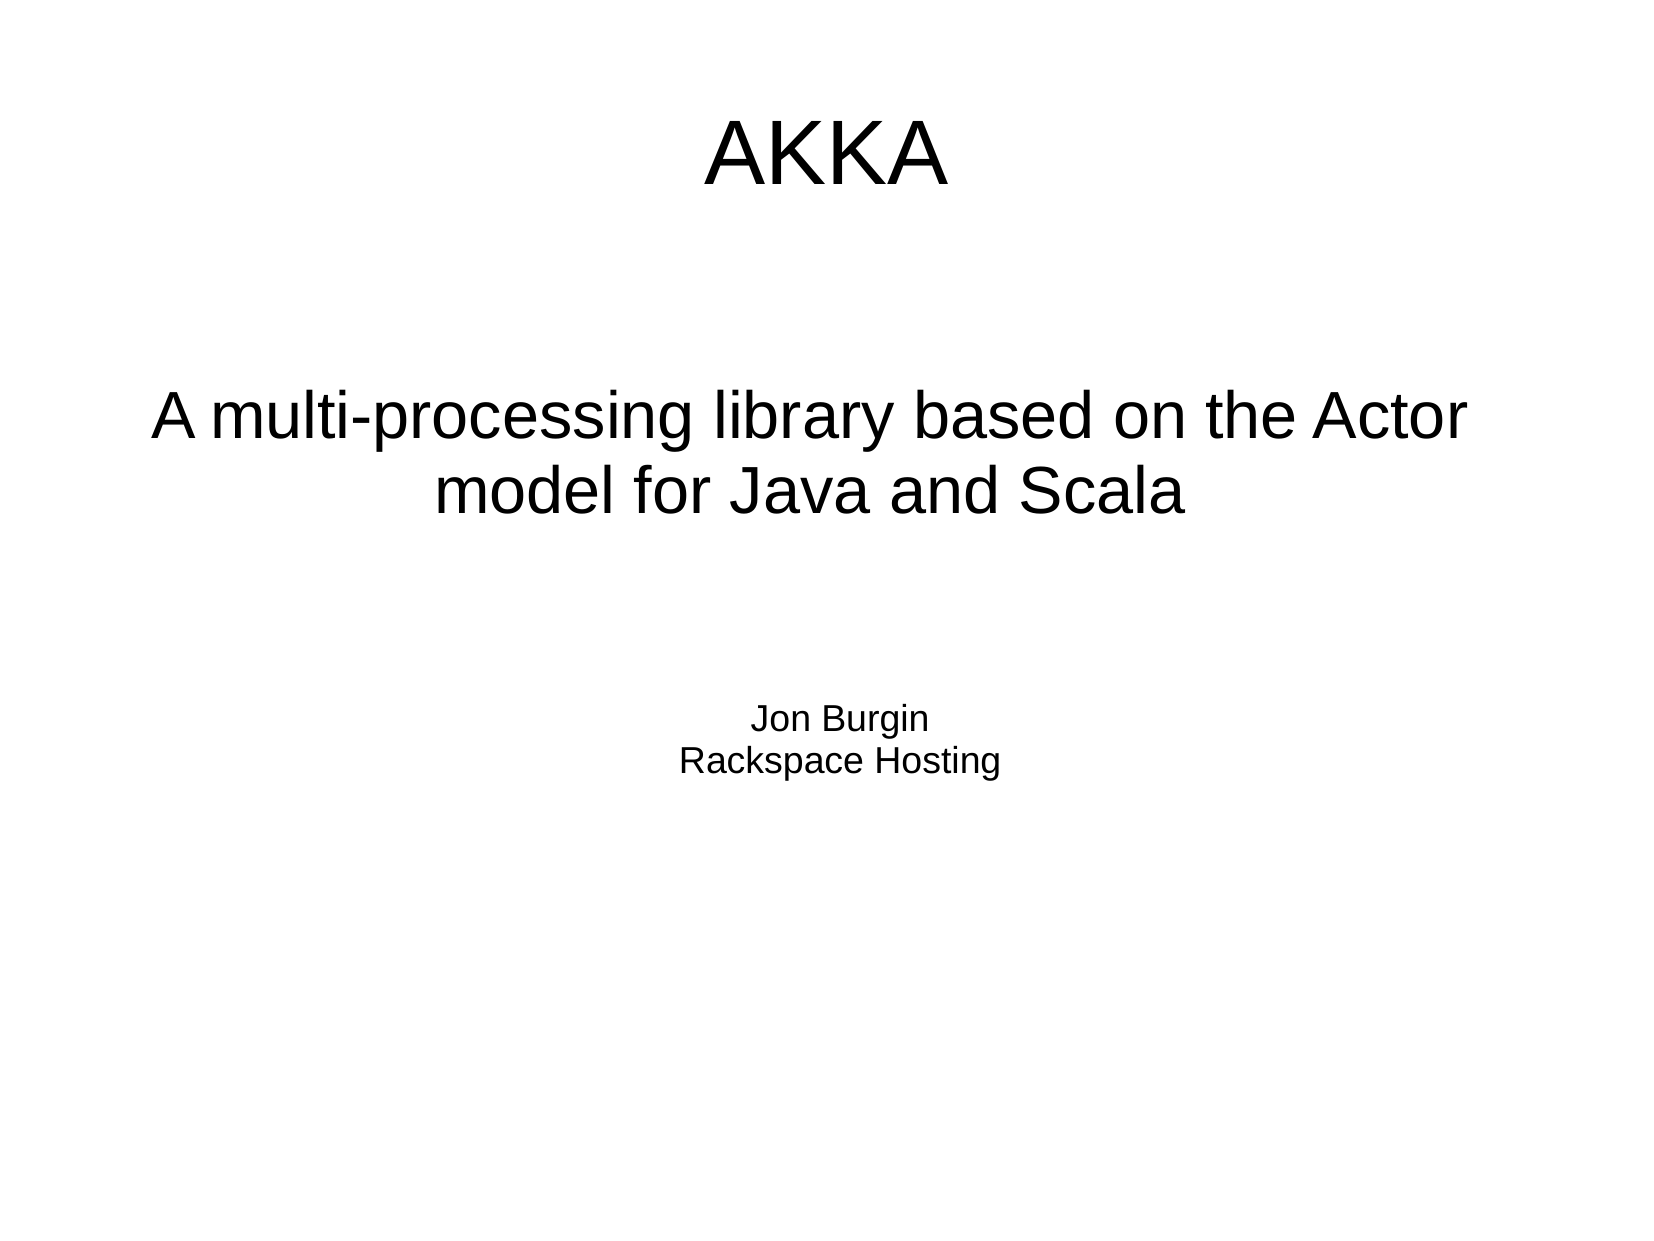

# AKKA
A multi-processing library based on the Actor model for Java and Scala
Jon Burgin
Rackspace Hosting